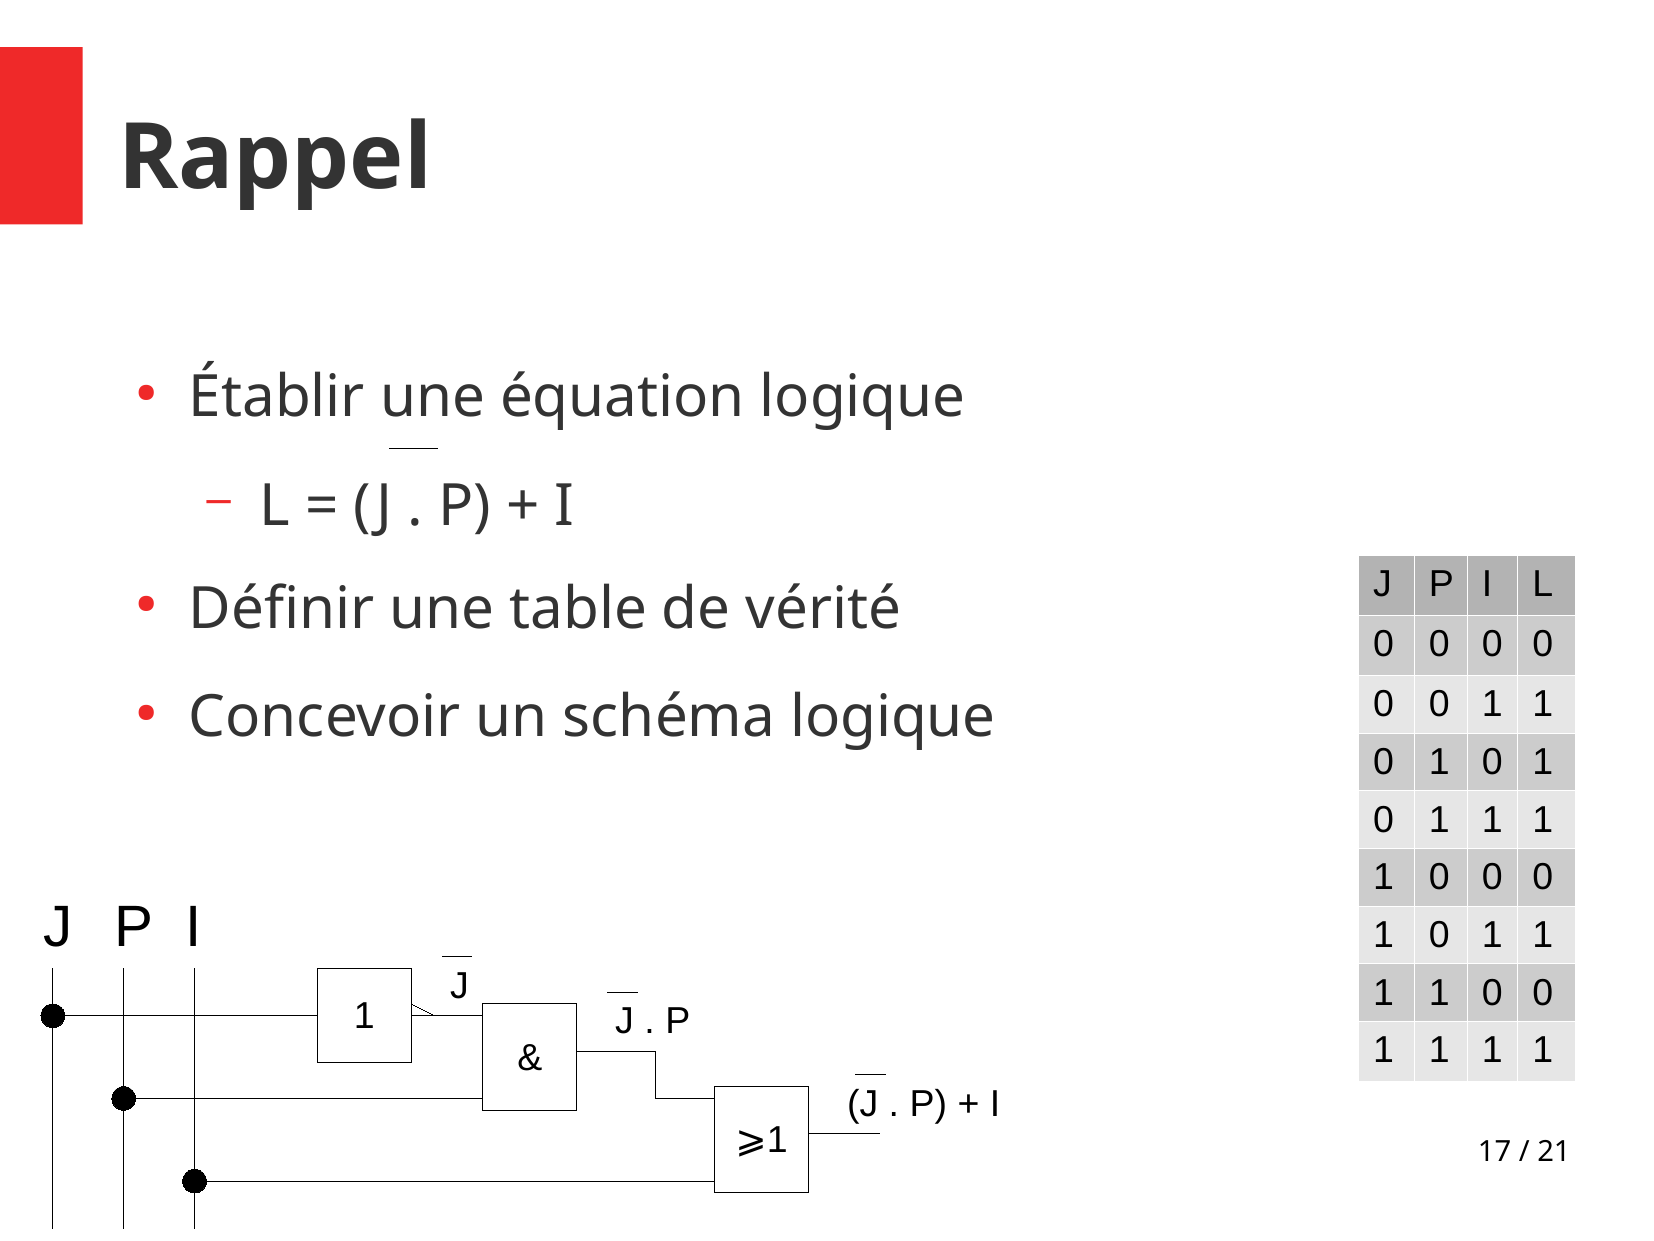

# Rappel
Établir une équation logique
L = (J . P) + I
Définir une table de vérité
Concevoir un schéma logique
| J | P | I | L |
| --- | --- | --- | --- |
| 0 | 0 | 0 | 0 |
| 0 | 0 | 1 | 1 |
| 0 | 1 | 0 | 1 |
| 0 | 1 | 1 | 1 |
| 1 | 0 | 0 | 0 |
| 1 | 0 | 1 | 1 |
| 1 | 1 | 0 | 0 |
| 1 | 1 | 1 | 1 |
J
P
I
J
1
J . P
&
(J . P) + I
⩾1
17